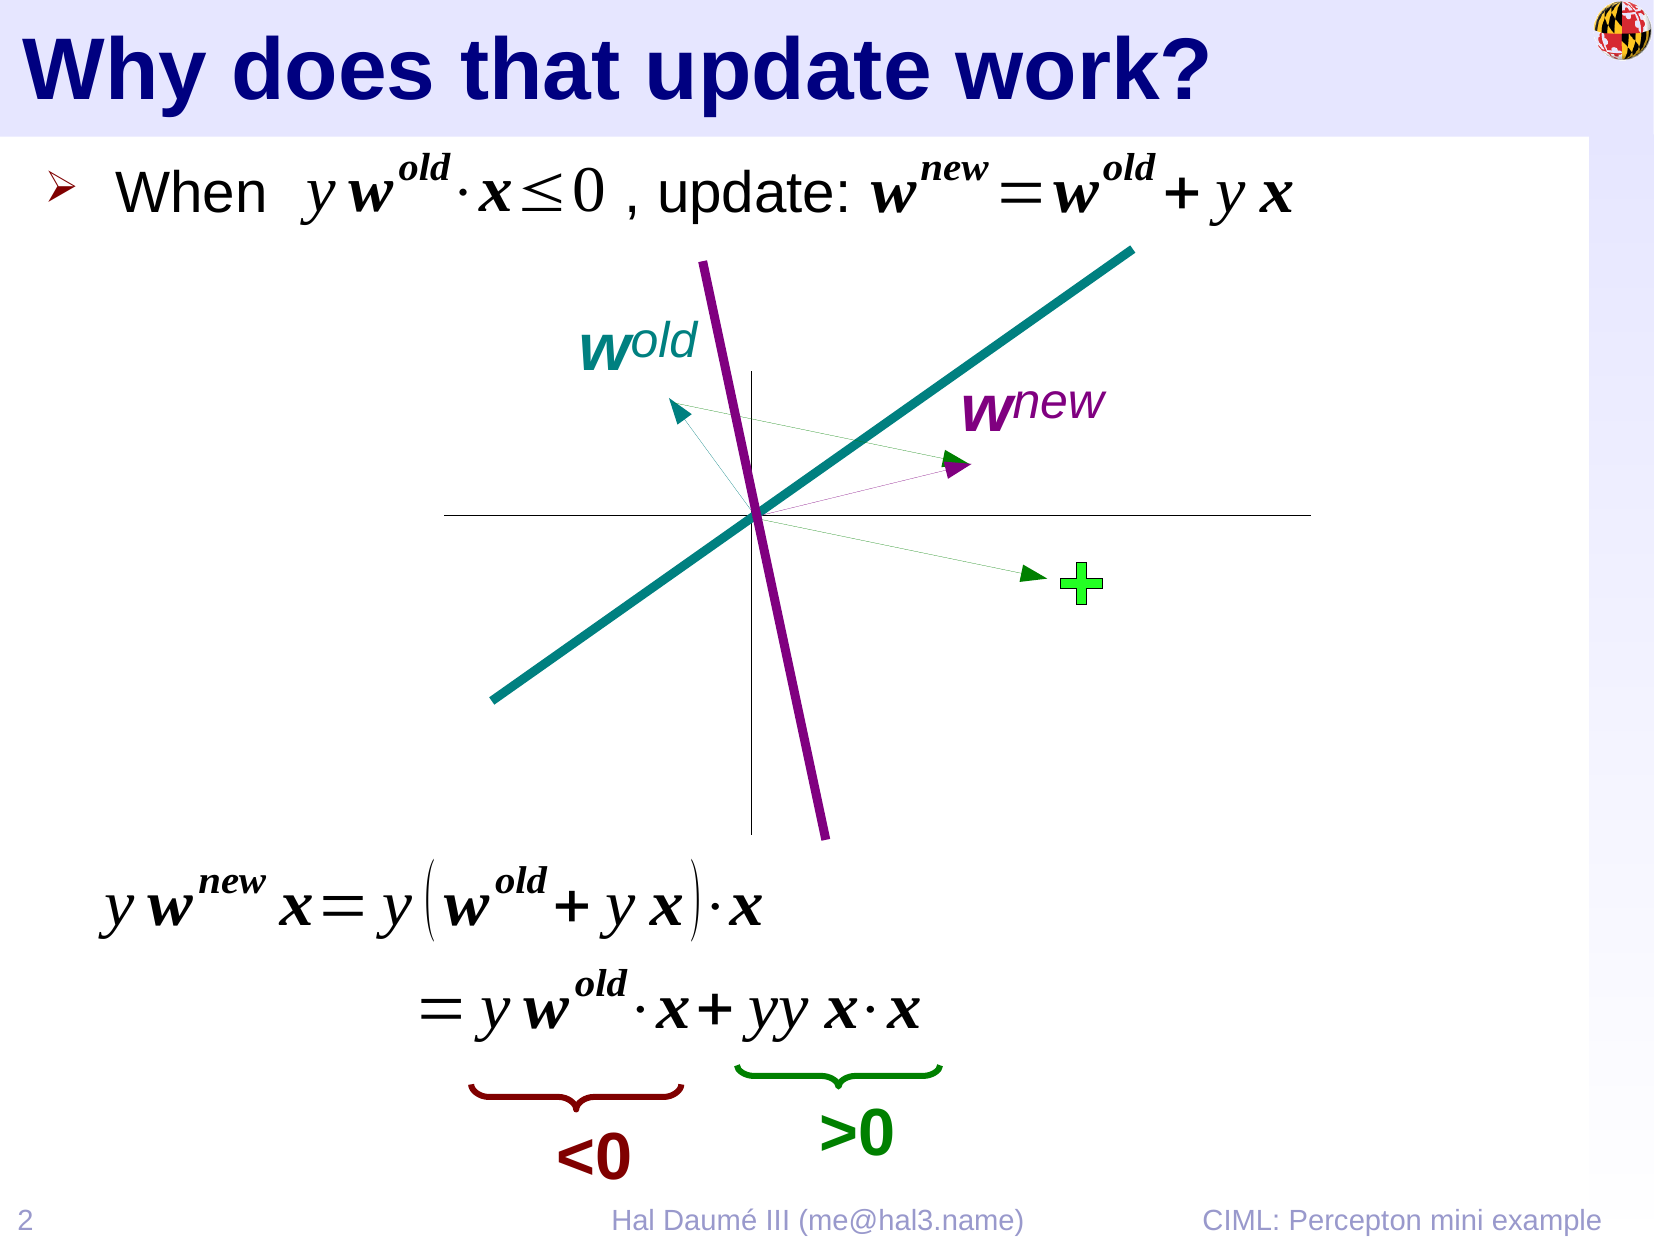

# Why does that update work?
When , update:
wold
wnew
>0
<0